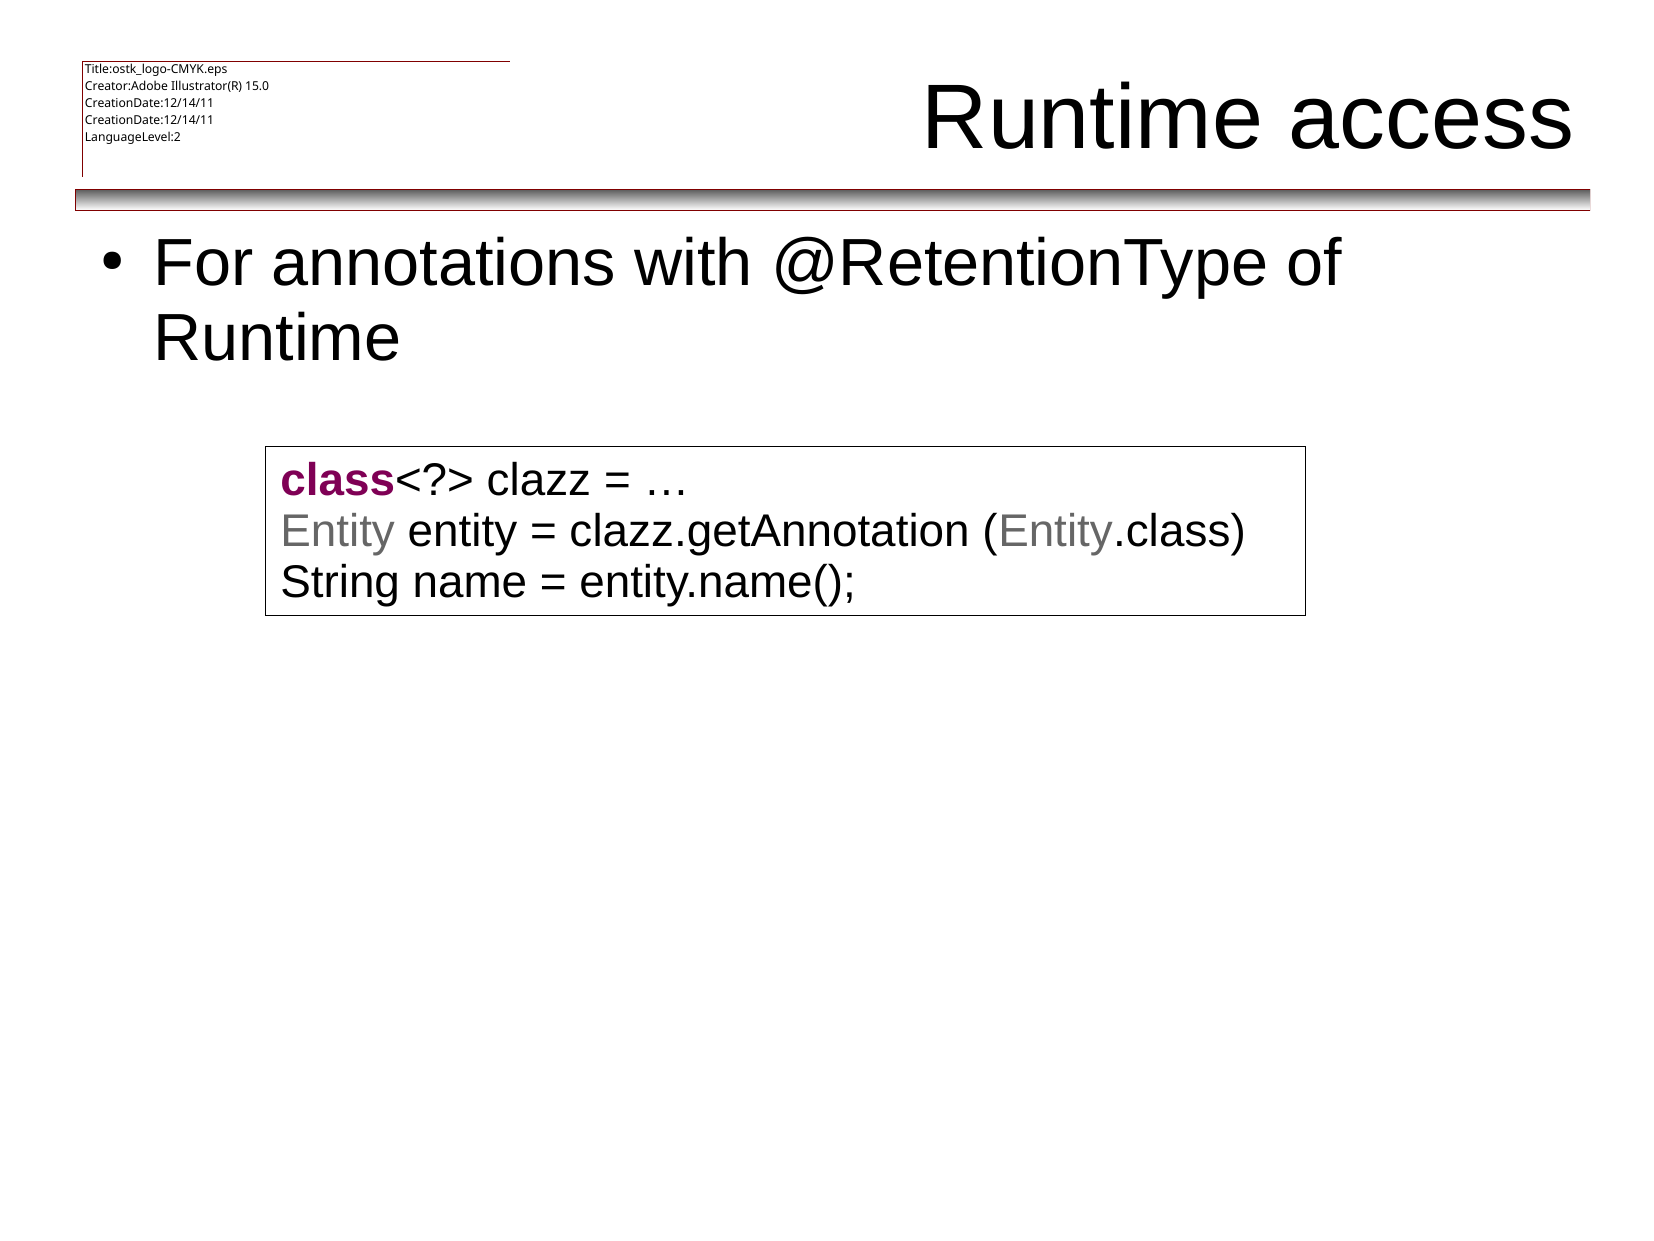

# Runtime access
For annotations with @RetentionType of Runtime
class<?> clazz = …
Entity entity = clazz.getAnnotation (Entity.class)
String name = entity.name();